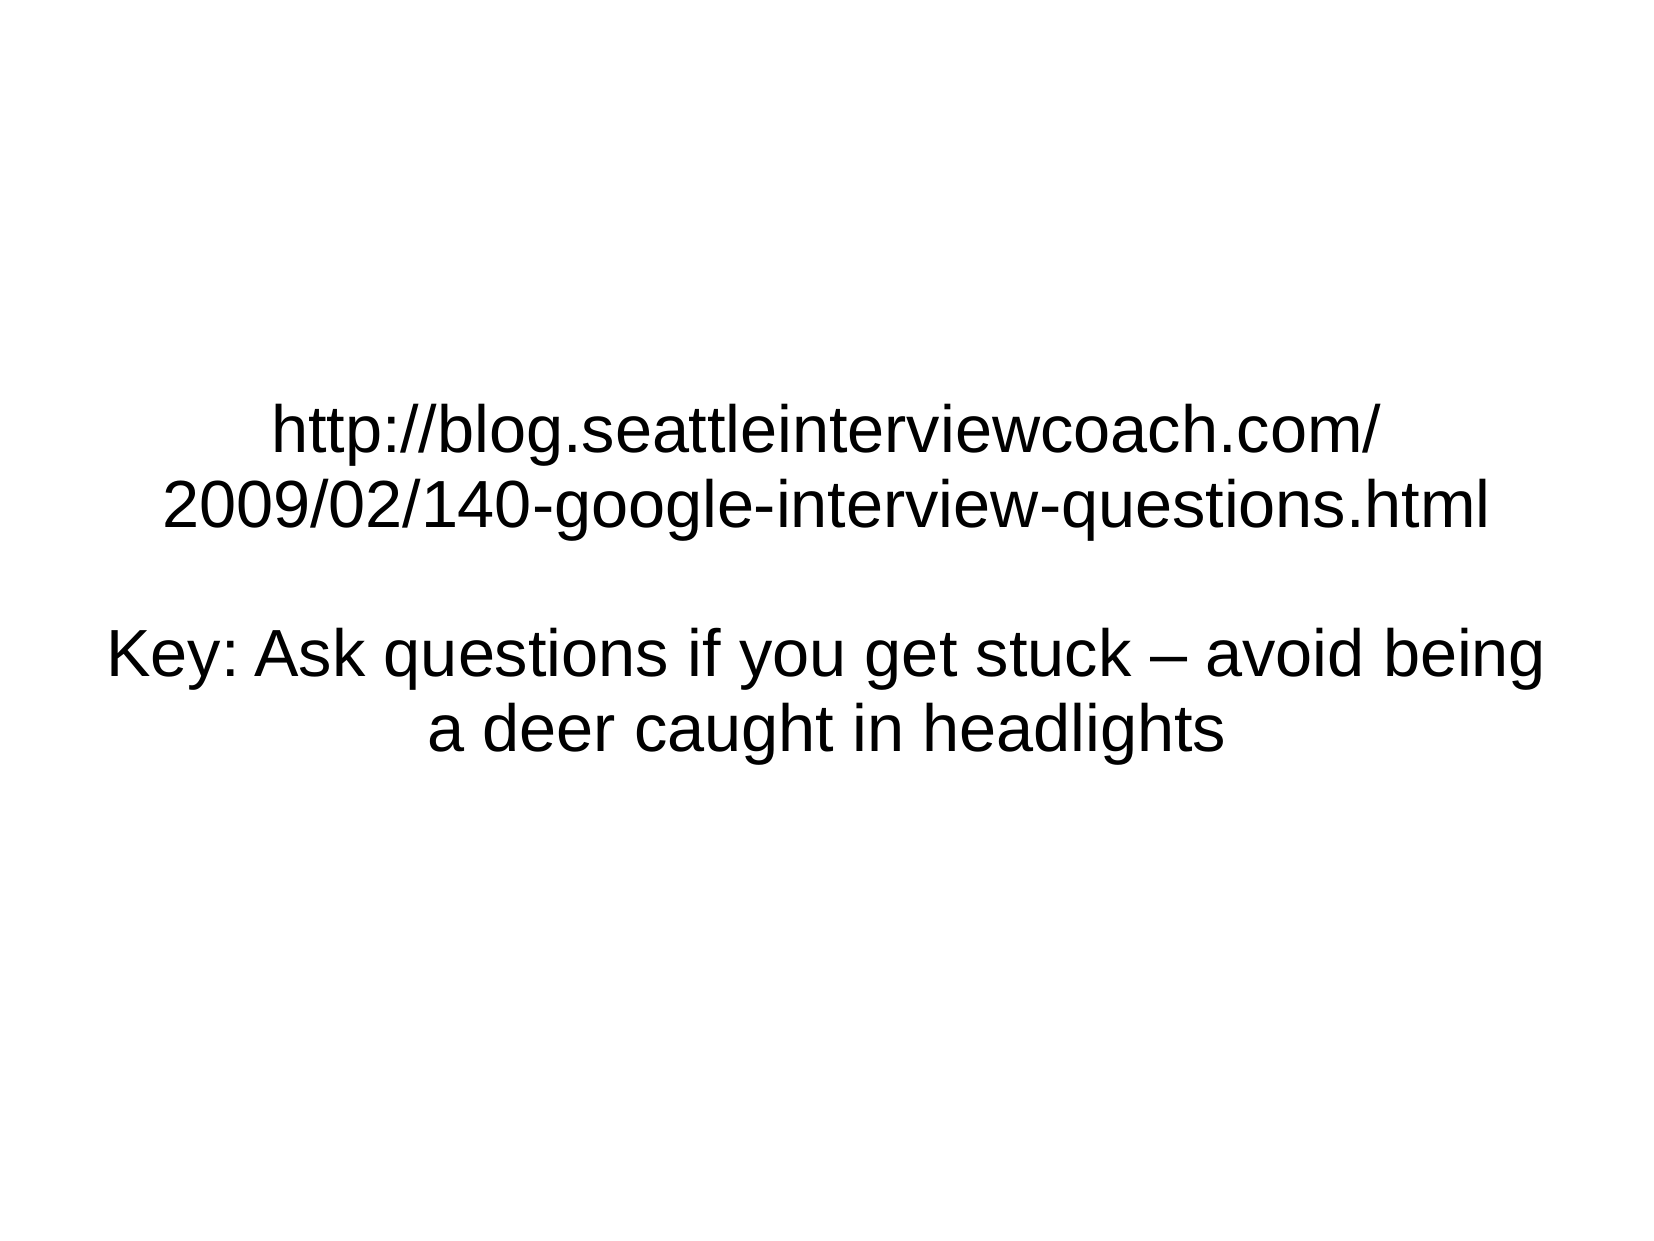

# http://blog.seattleinterviewcoach.com/2009/02/140-google-interview-questions.html Key: Ask questions if you get stuck – avoid being a deer caught in headlights